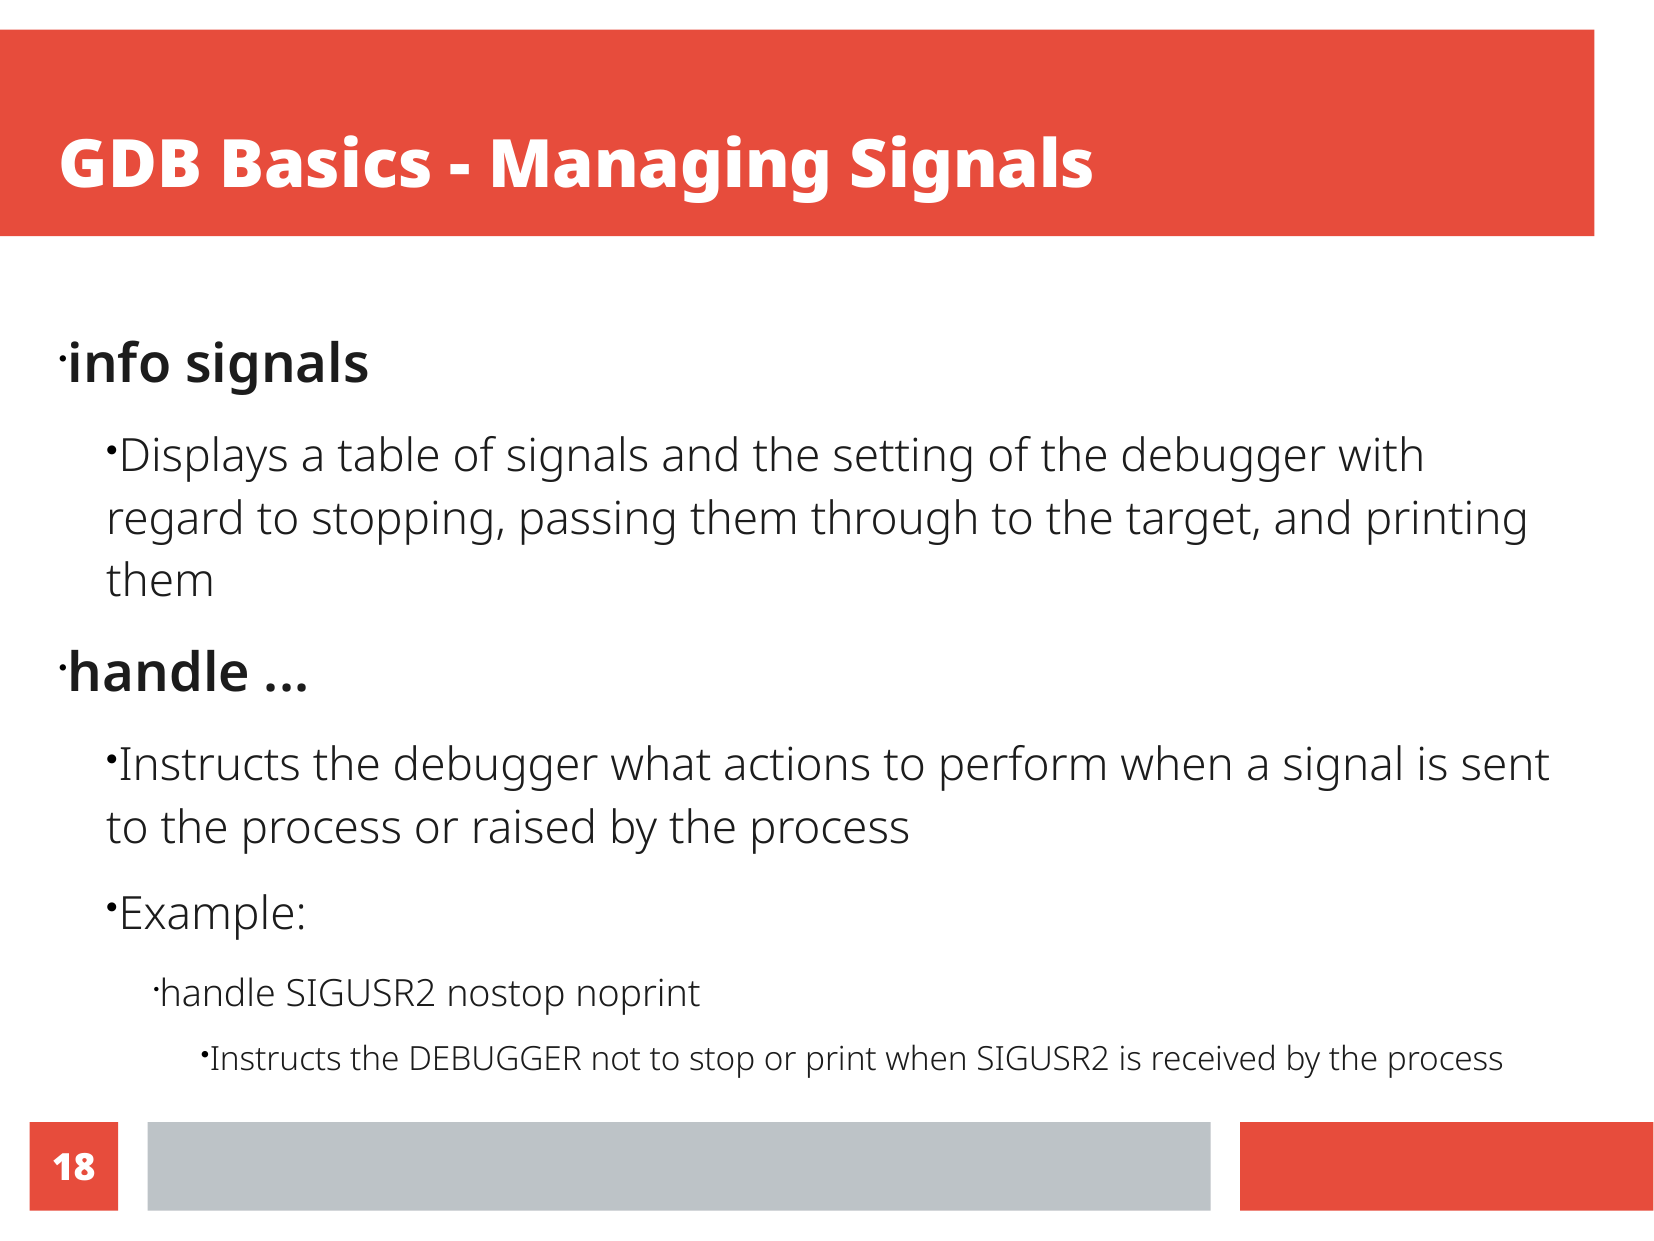

# GDB Basics - Managing Signals
info signals
Displays a table of signals and the setting of the debugger with regard to stopping, passing them through to the target, and printing them
handle ...
Instructs the debugger what actions to perform when a signal is sent to the process or raised by the process
Example:
handle SIGUSR2 nostop noprint
Instructs the DEBUGGER not to stop or print when SIGUSR2 is received by the process
18